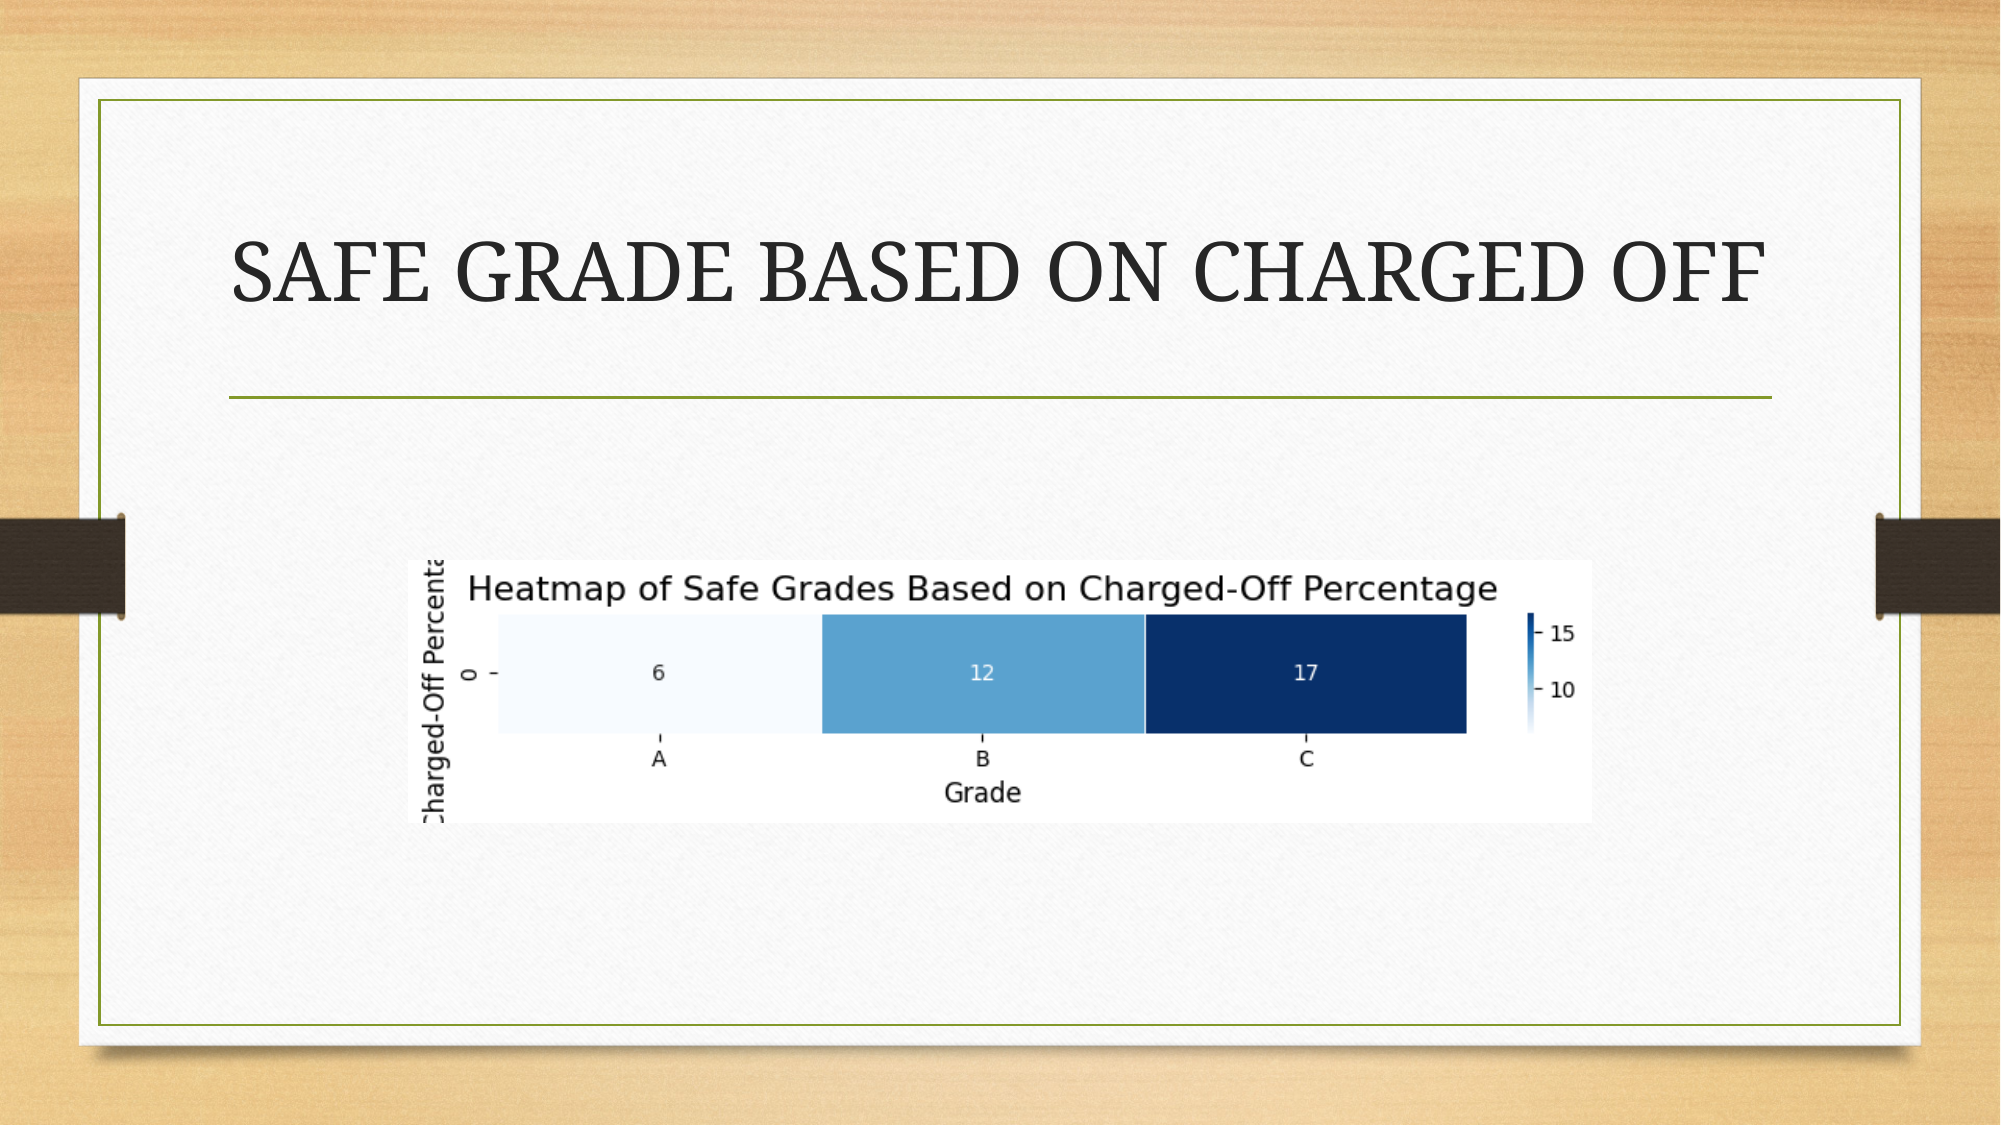

# SAFE GRADE BASED ON CHARGED OFF